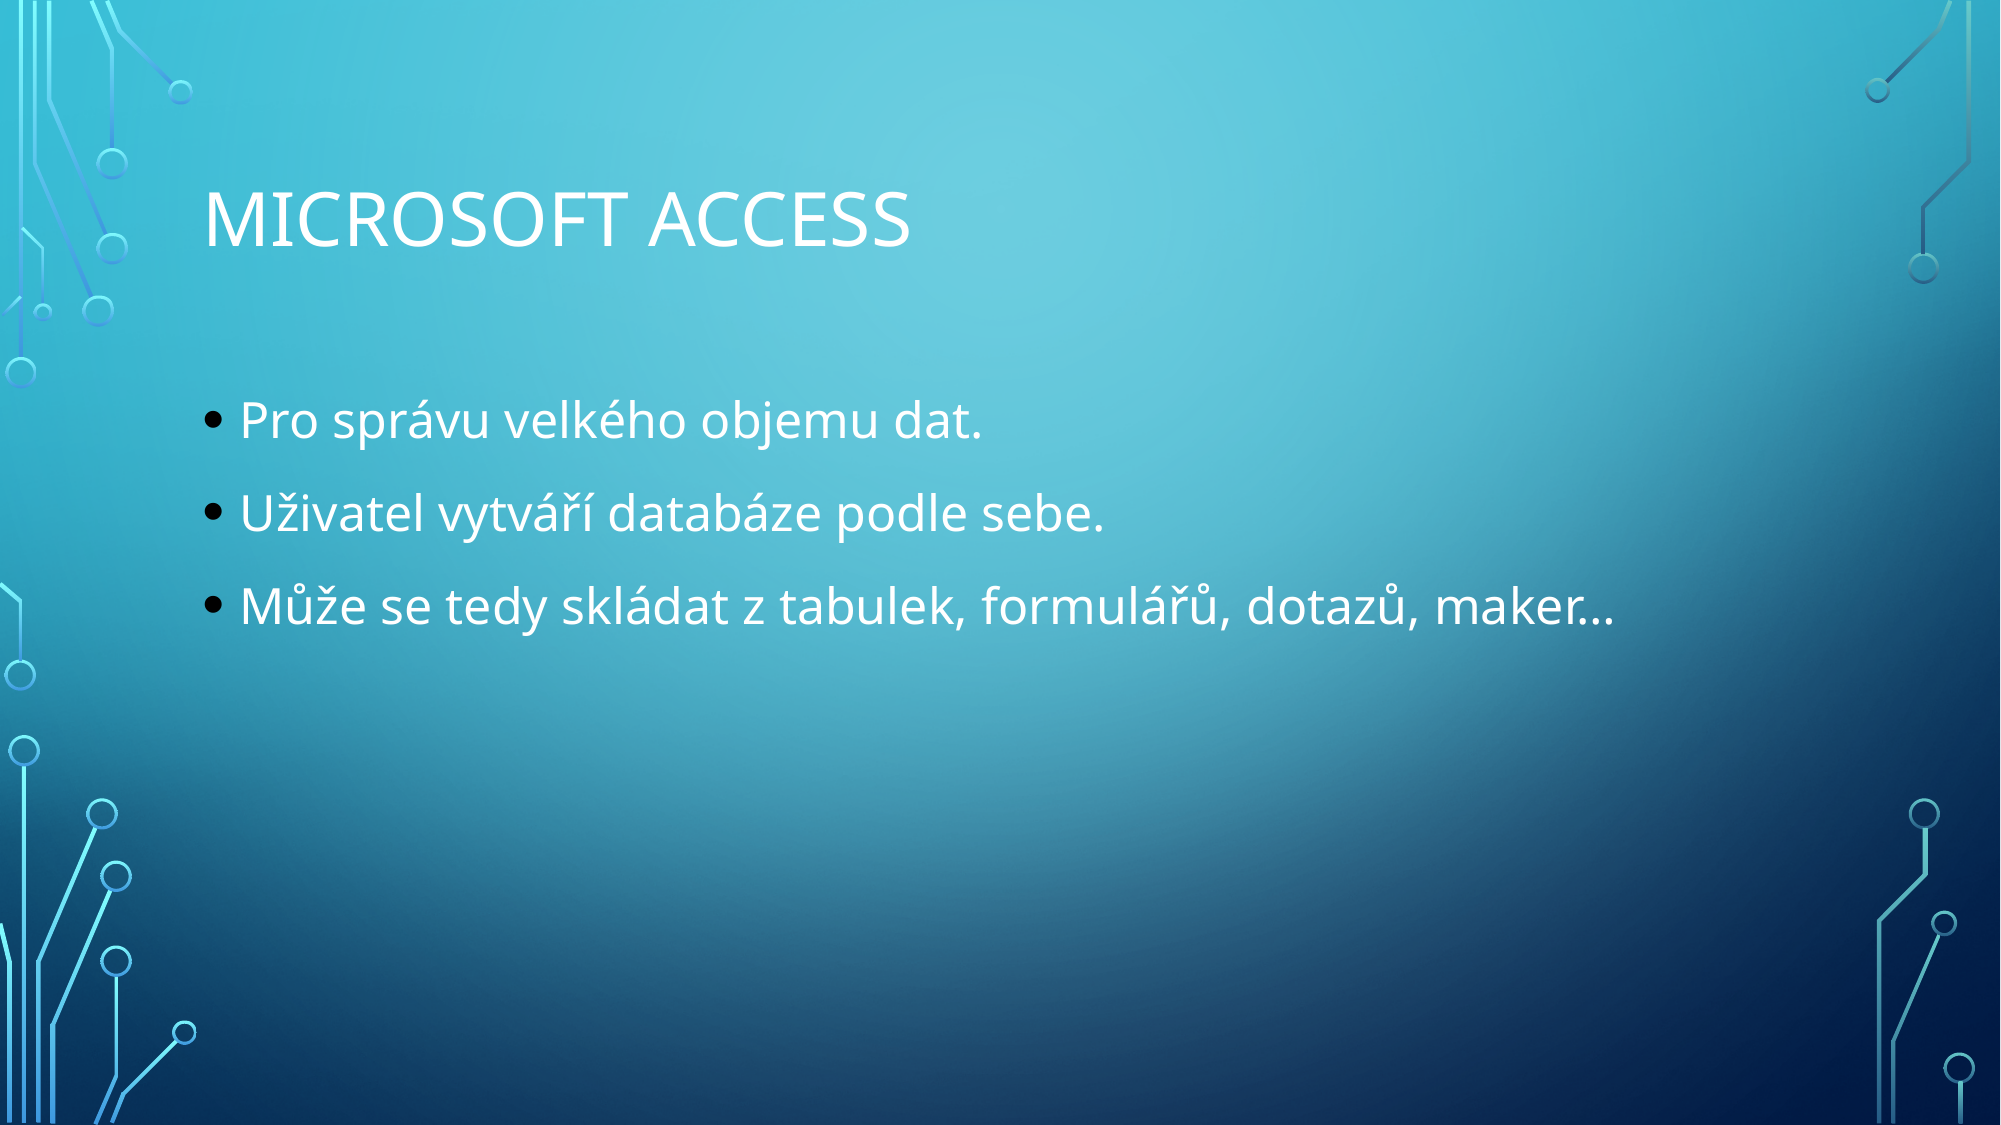

# Microsoft access
Pro správu velkého objemu dat.
Uživatel vytváří databáze podle sebe.
Může se tedy skládat z tabulek, formulářů, dotazů, maker…